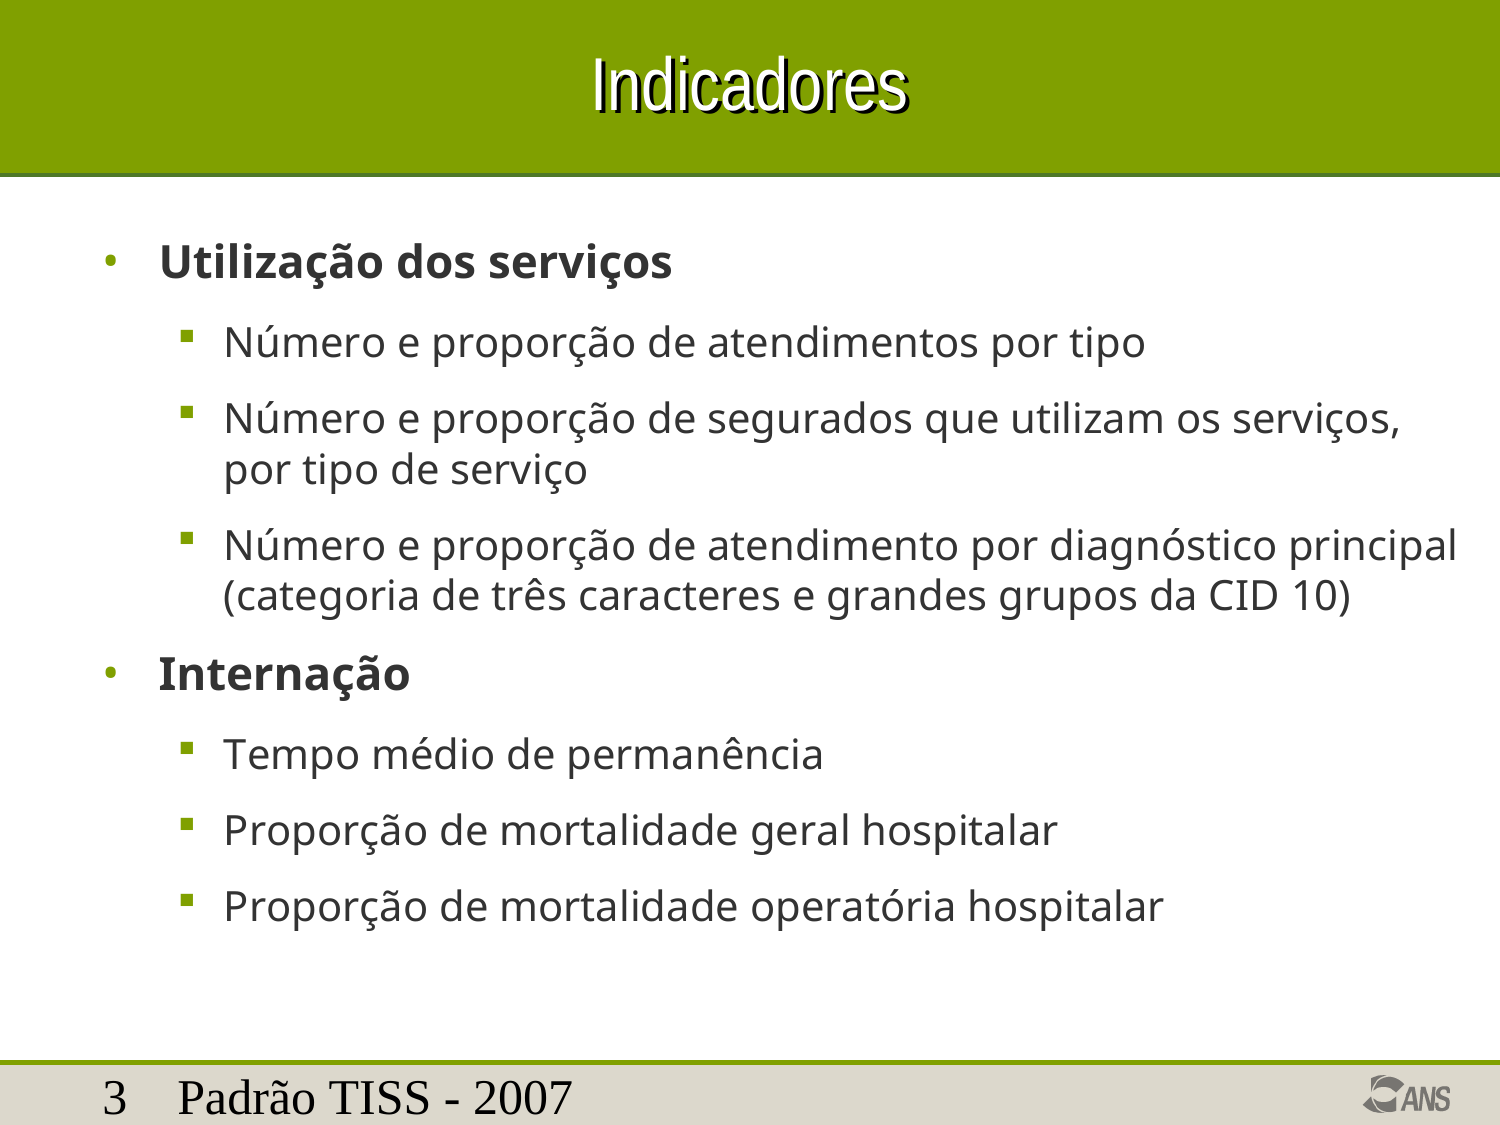

# Indicadores
Utilização dos serviços
Número e proporção de atendimentos por tipo
Número e proporção de segurados que utilizam os serviços, por tipo de serviço
Número e proporção de atendimento por diagnóstico principal (categoria de três caracteres e grandes grupos da CID 10)
Internação
Tempo médio de permanência
Proporção de mortalidade geral hospitalar
Proporção de mortalidade operatória hospitalar
30
Padrão TISS - 2007